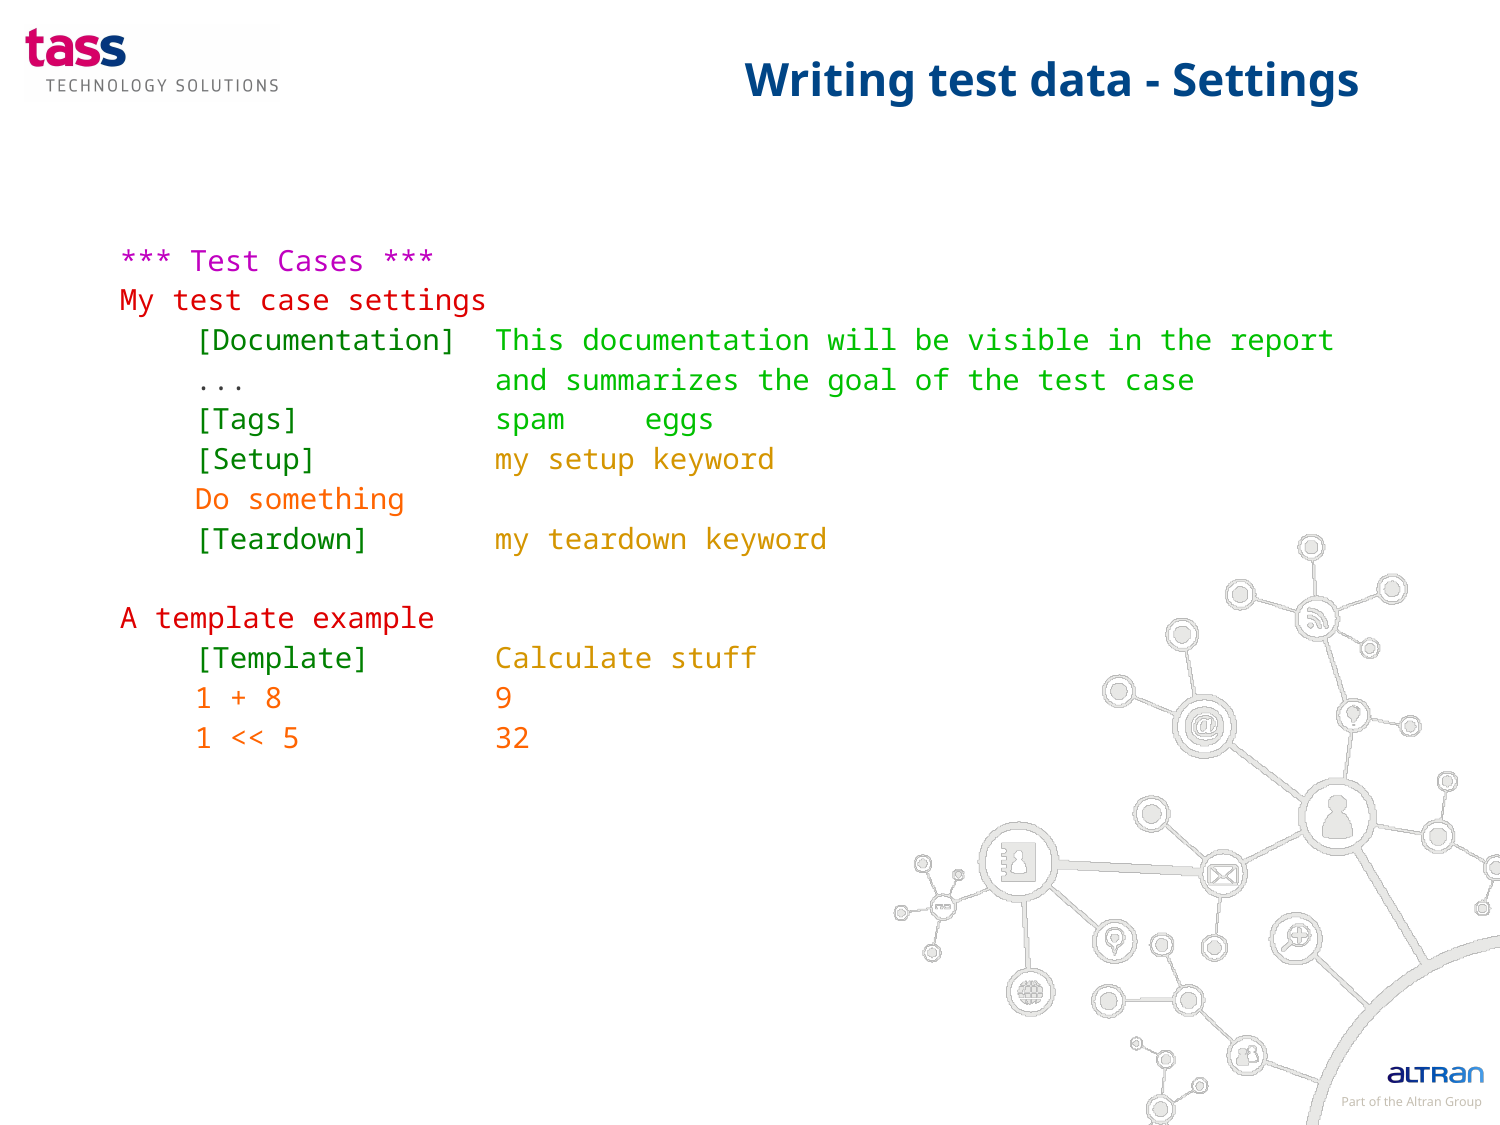

# Writing test data - Settings
*** Test Cases ***
My test case settings
	[Documentation]	This documentation will be visible in the report
	...				and summarizes the goal of the test case
	[Tags]			spam		eggs
	[Setup]			my setup keyword
	Do something
	[Teardown]		my teardown keyword
A template example
	[Template]		Calculate stuff
	1 + 8			9
	1 << 5			32